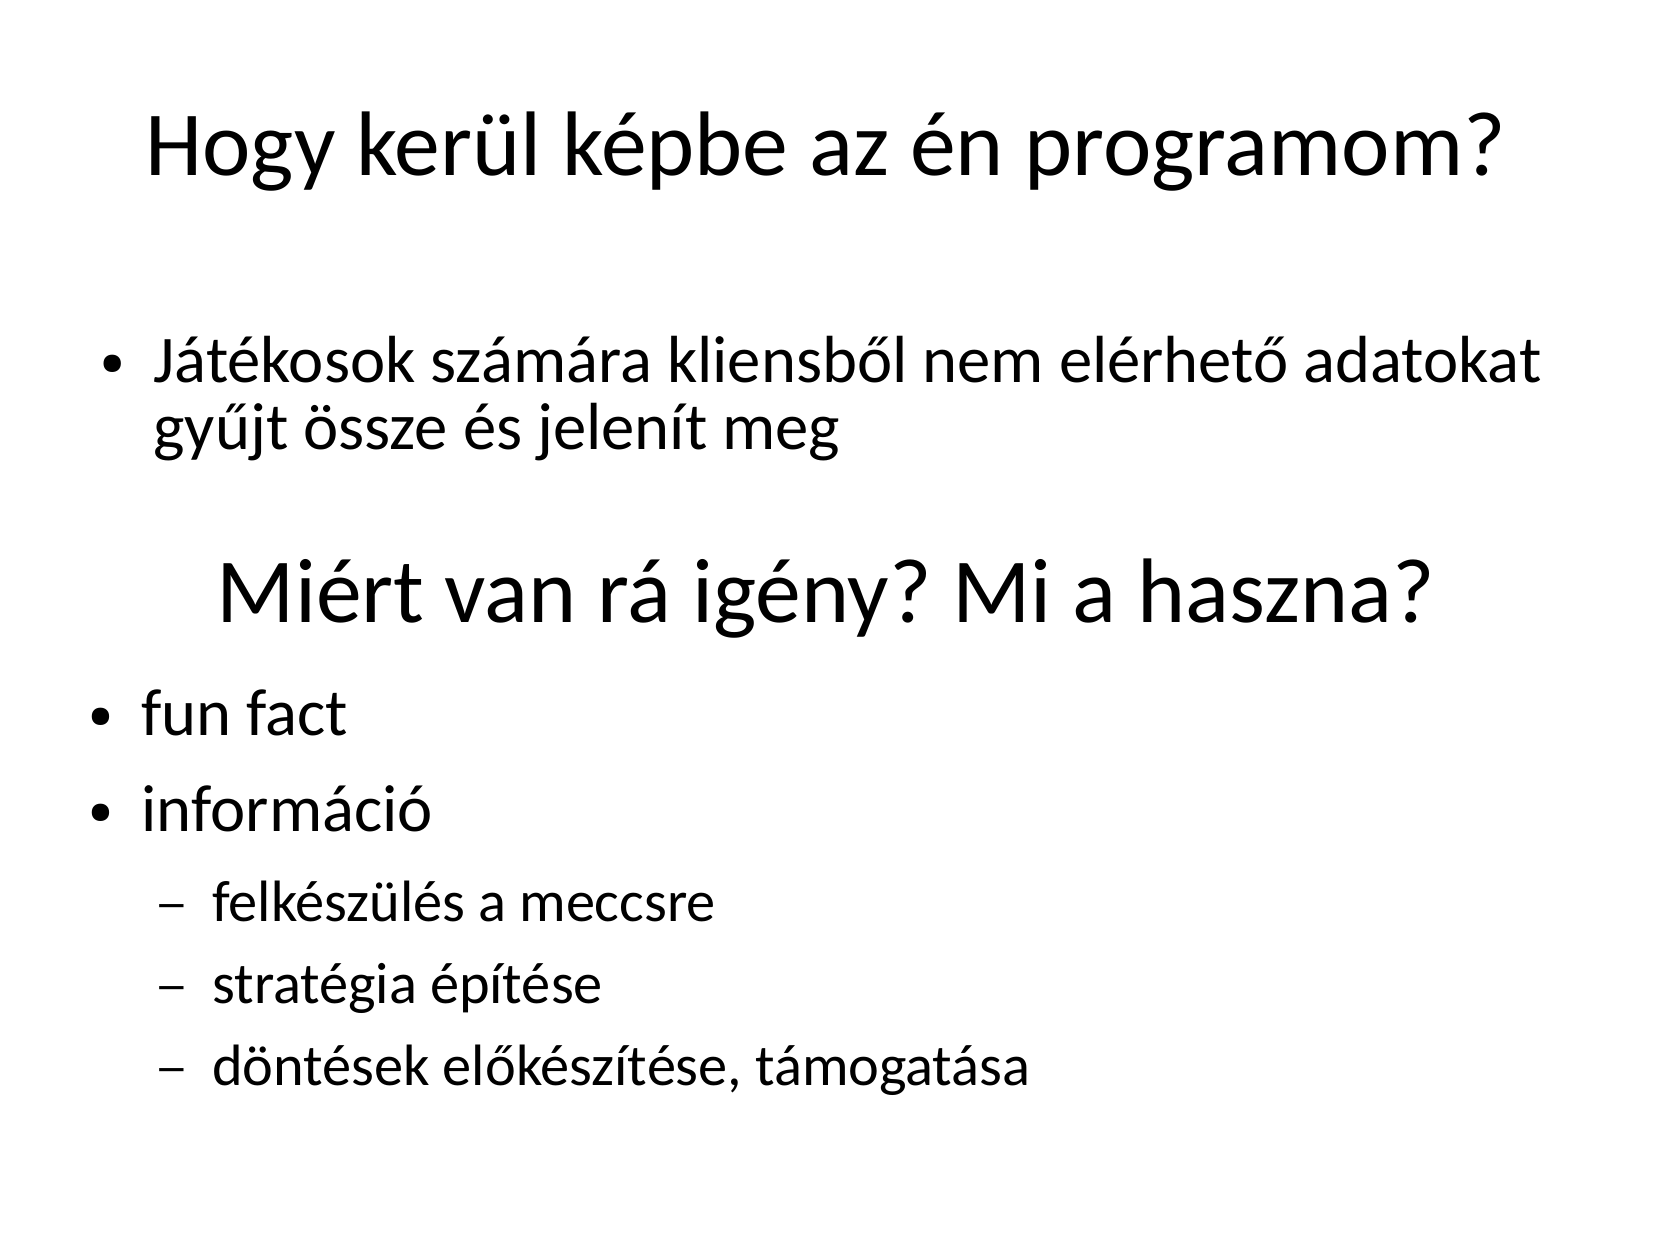

# Hogy kerül képbe az én programom?
Játékosok számára kliensből nem elérhető adatokat gyűjt össze és jelenít meg
Miért van rá igény? Mi a haszna?
fun fact
információ
felkészülés a meccsre
stratégia építése
döntések előkészítése, támogatása